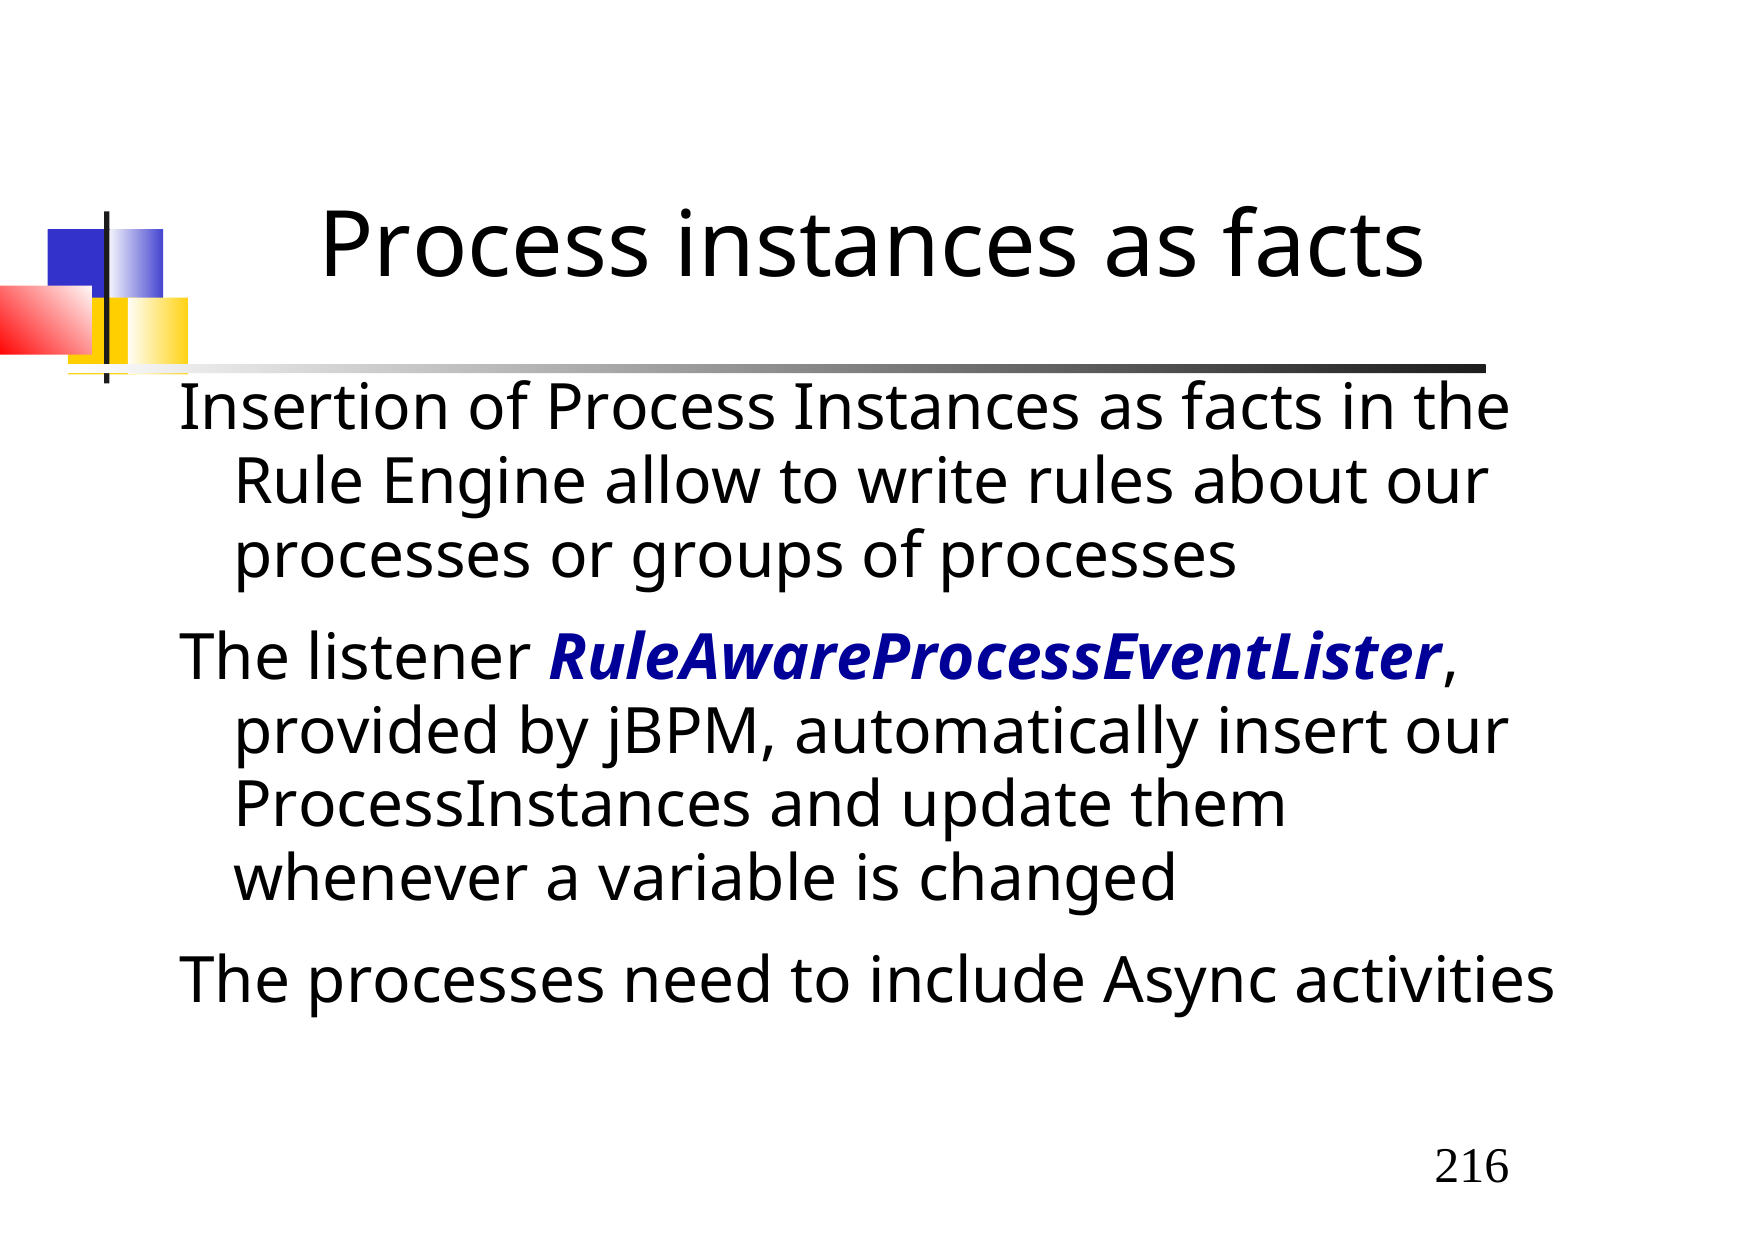

# Process instances as facts
Insertion of Process Instances as facts in the Rule Engine allow to write rules about our processes or groups of processes
The listener RuleAwareProcessEventLister, provided by jBPM, automatically insert our ProcessInstances and update them whenever a variable is changed
The processes need to include Async activities